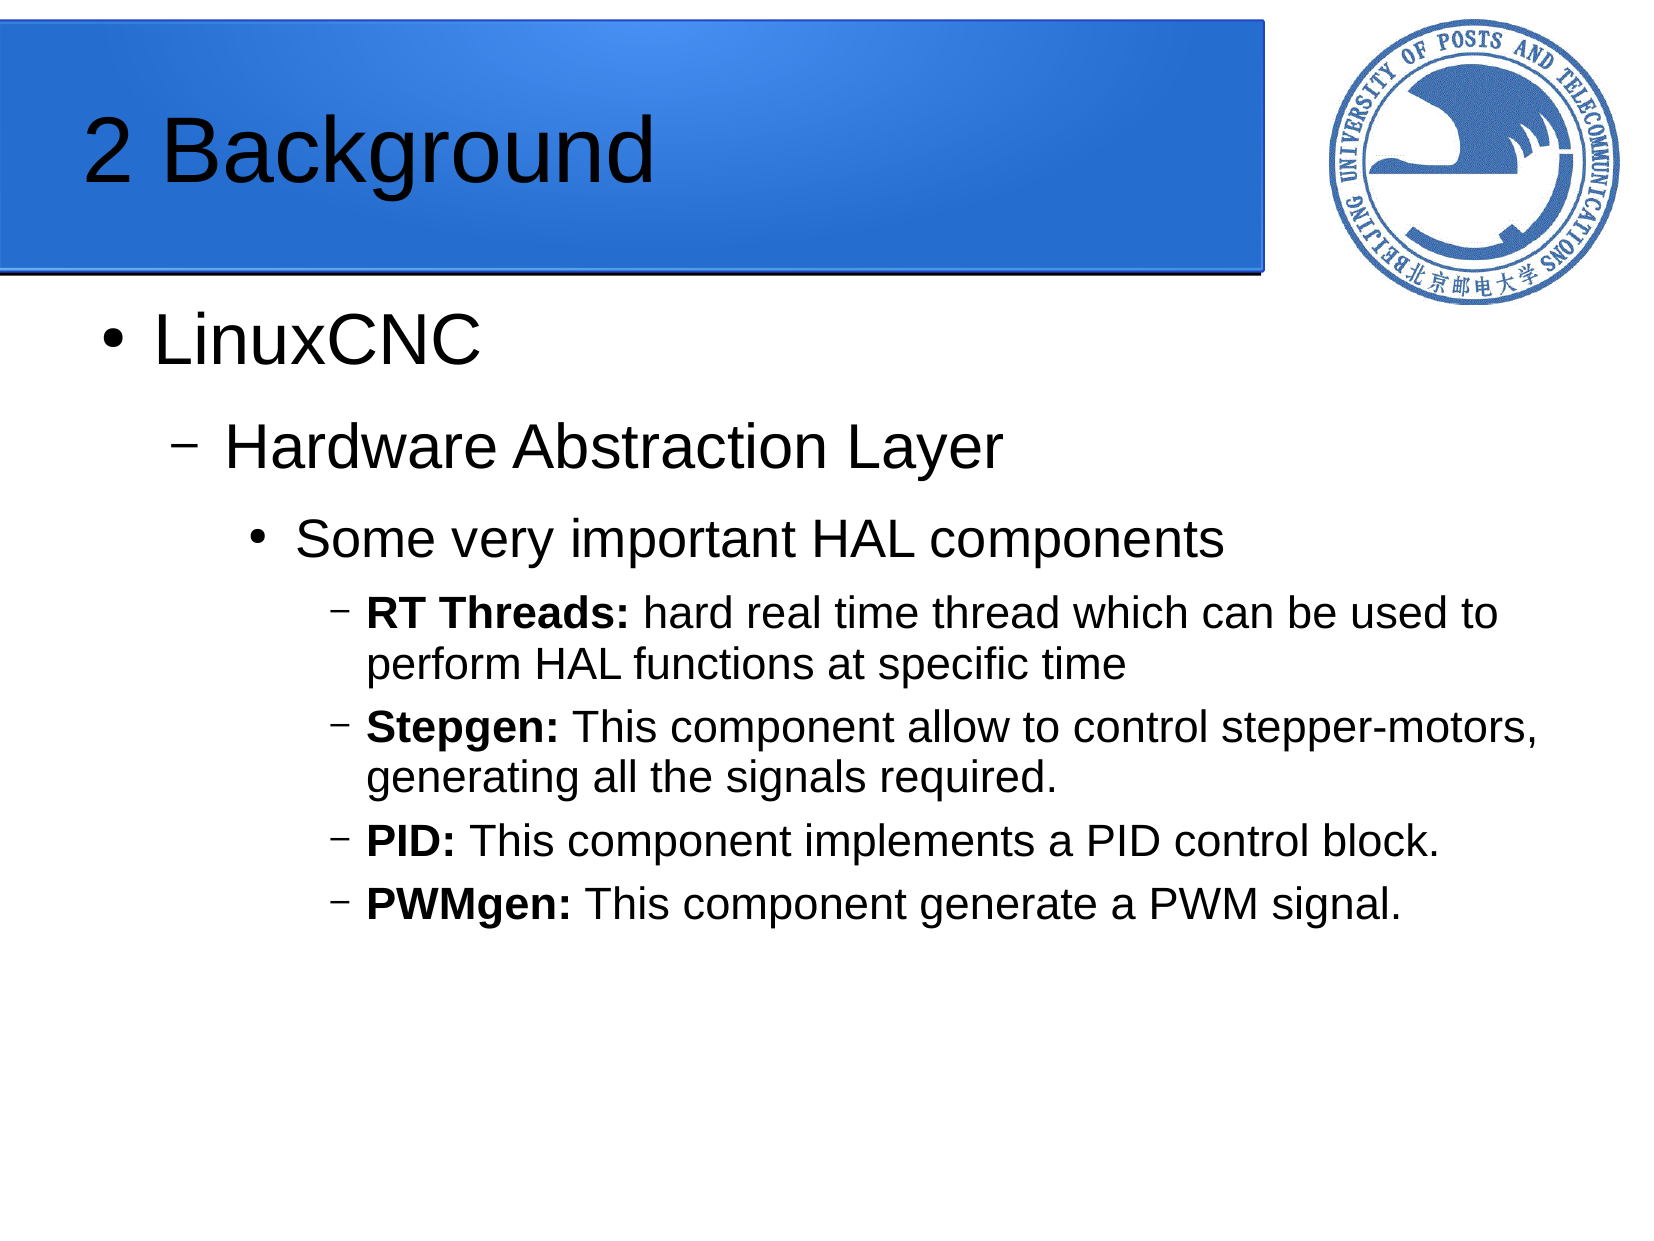

# 2 Background
LinuxCNC
Hardware Abstraction Layer
Some very important HAL components
RT Threads: hard real time thread which can be used to perform HAL functions at specific time
Stepgen: This component allow to control stepper-motors, generating all the signals required.
PID: This component implements a PID control block.
PWMgen: This component generate a PWM signal.